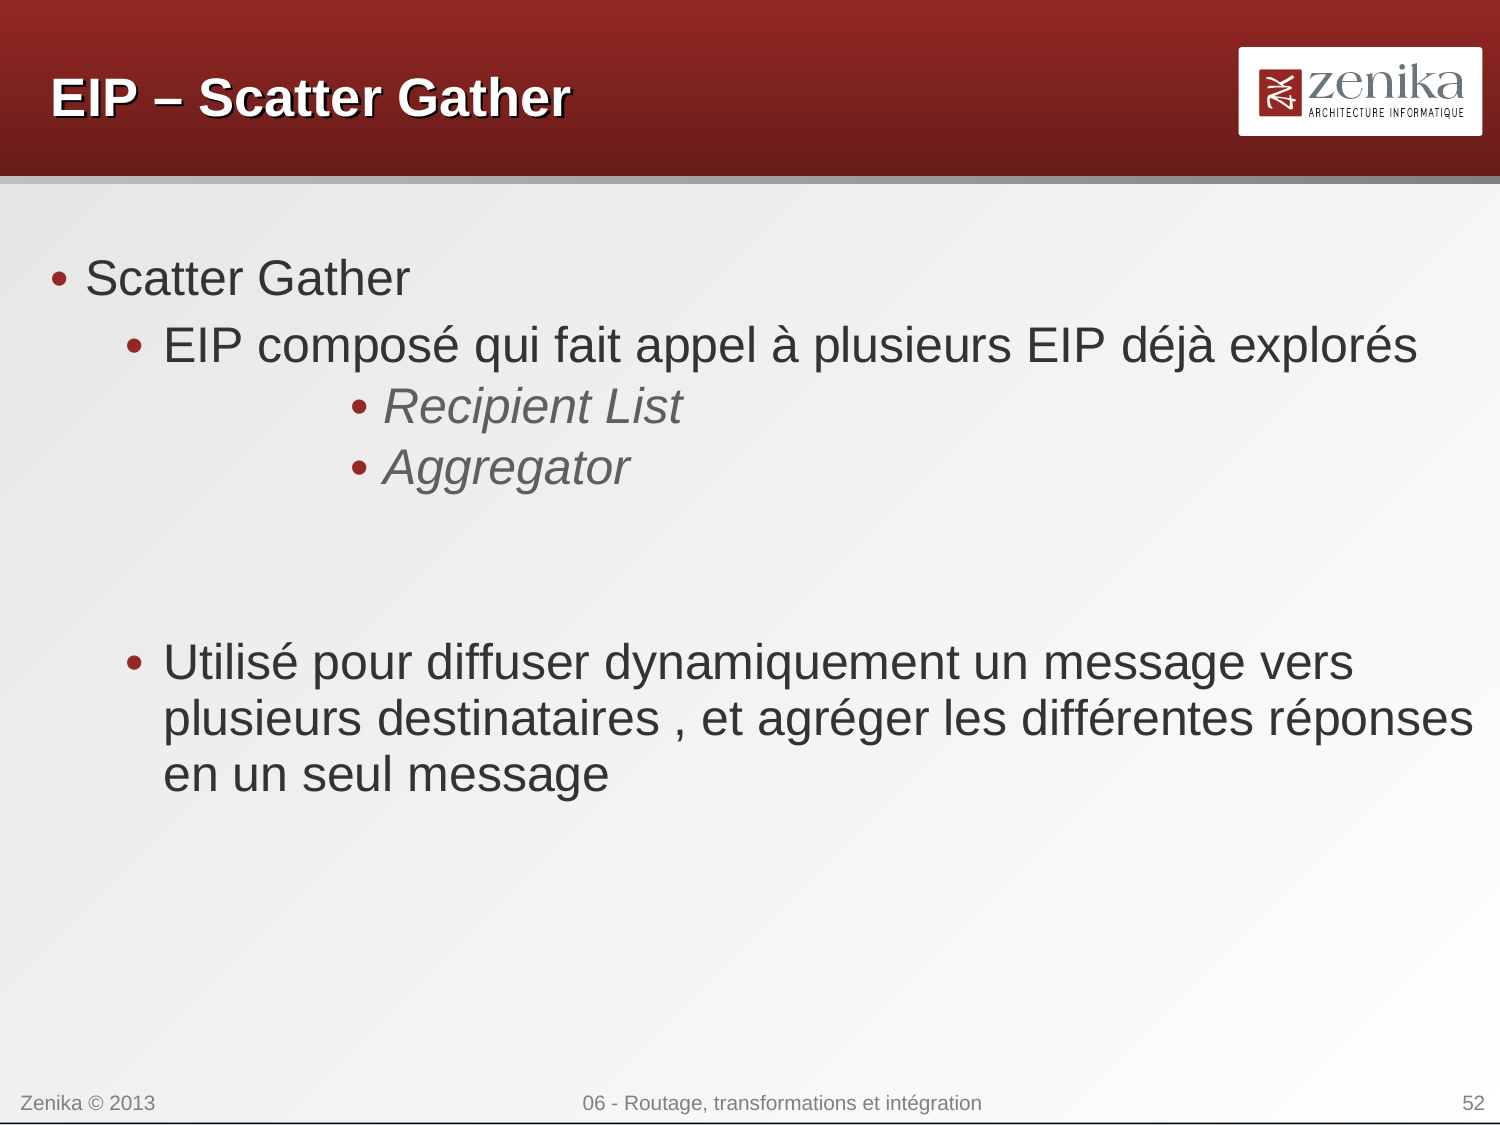

# EIP – Scatter Gather
Scatter Gather
EIP composé qui fait appel à plusieurs EIP déjà explorés
 Recipient List
 Aggregator
Utilisé pour diffuser dynamiquement un message vers plusieurs destinataires , et agréger les différentes réponses en un seul message